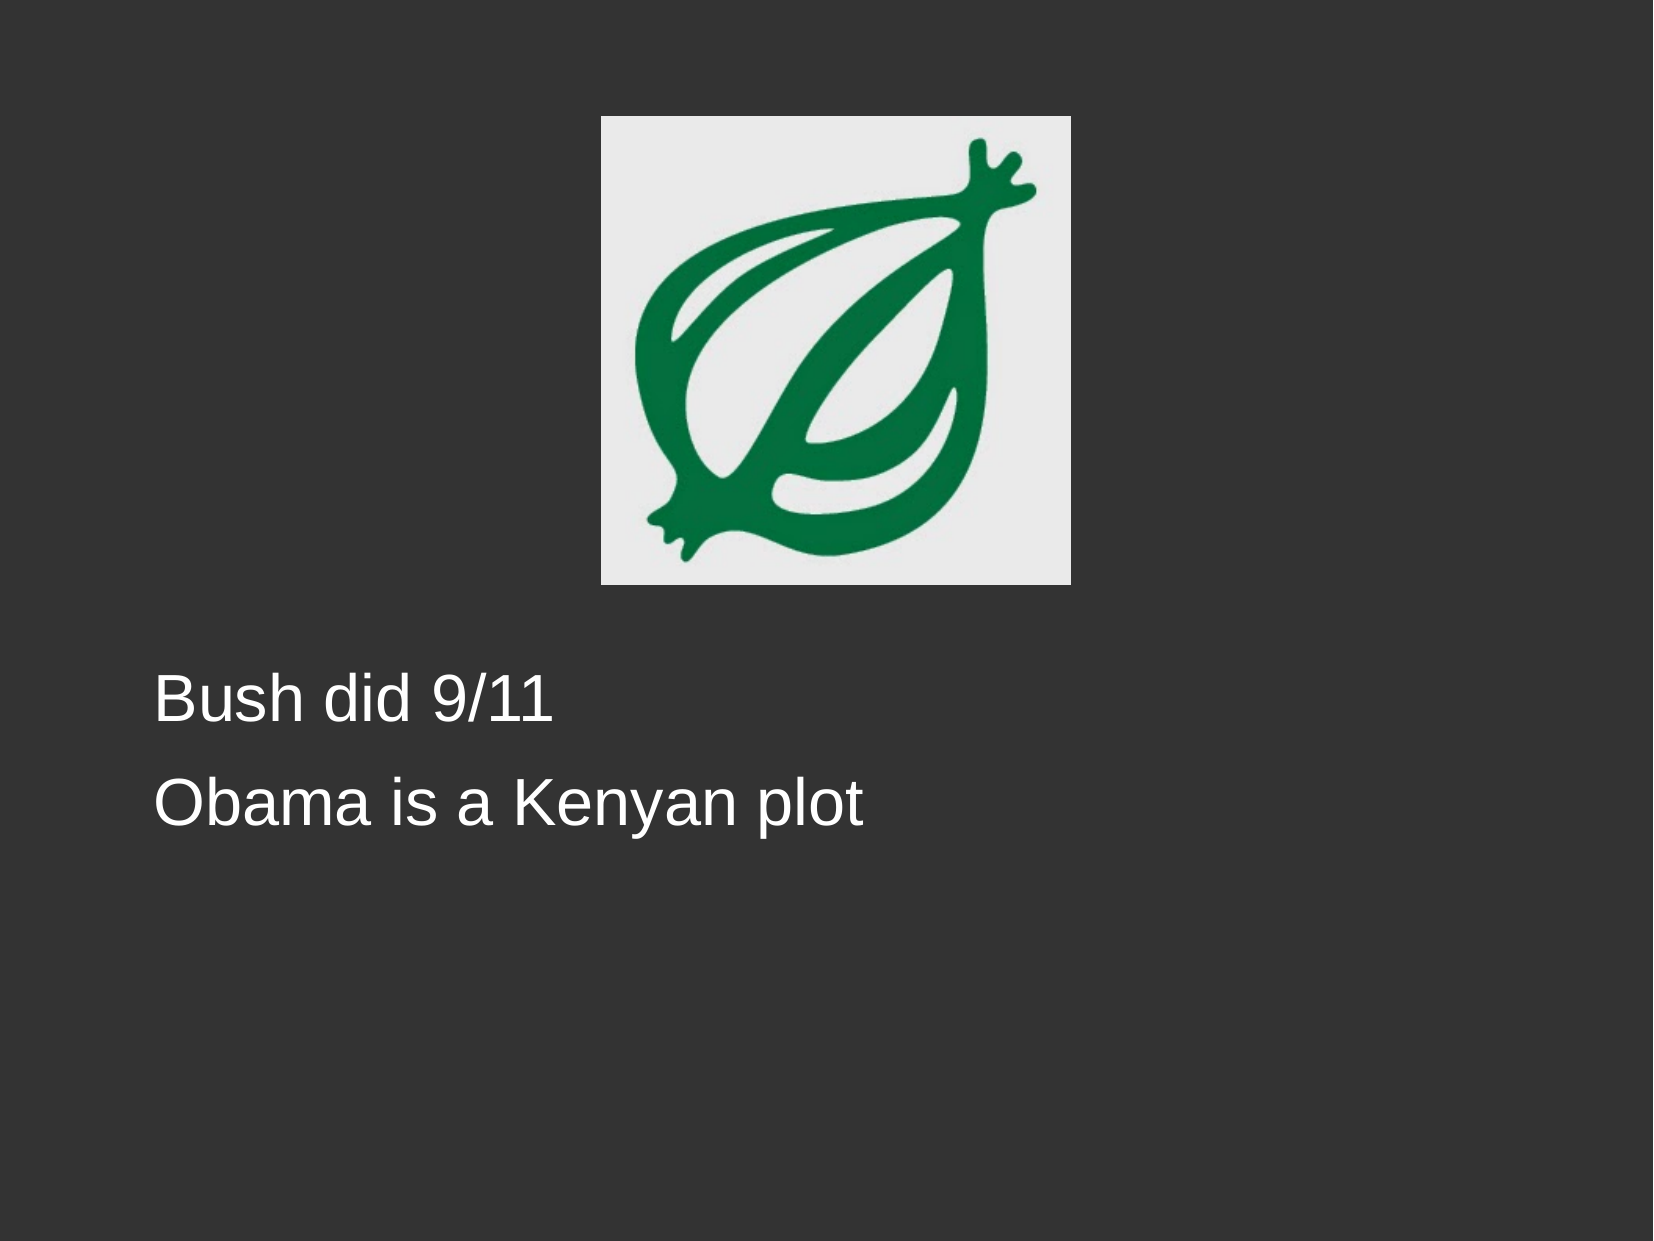

#
Bush did 9/11
Obama is a Kenyan plot